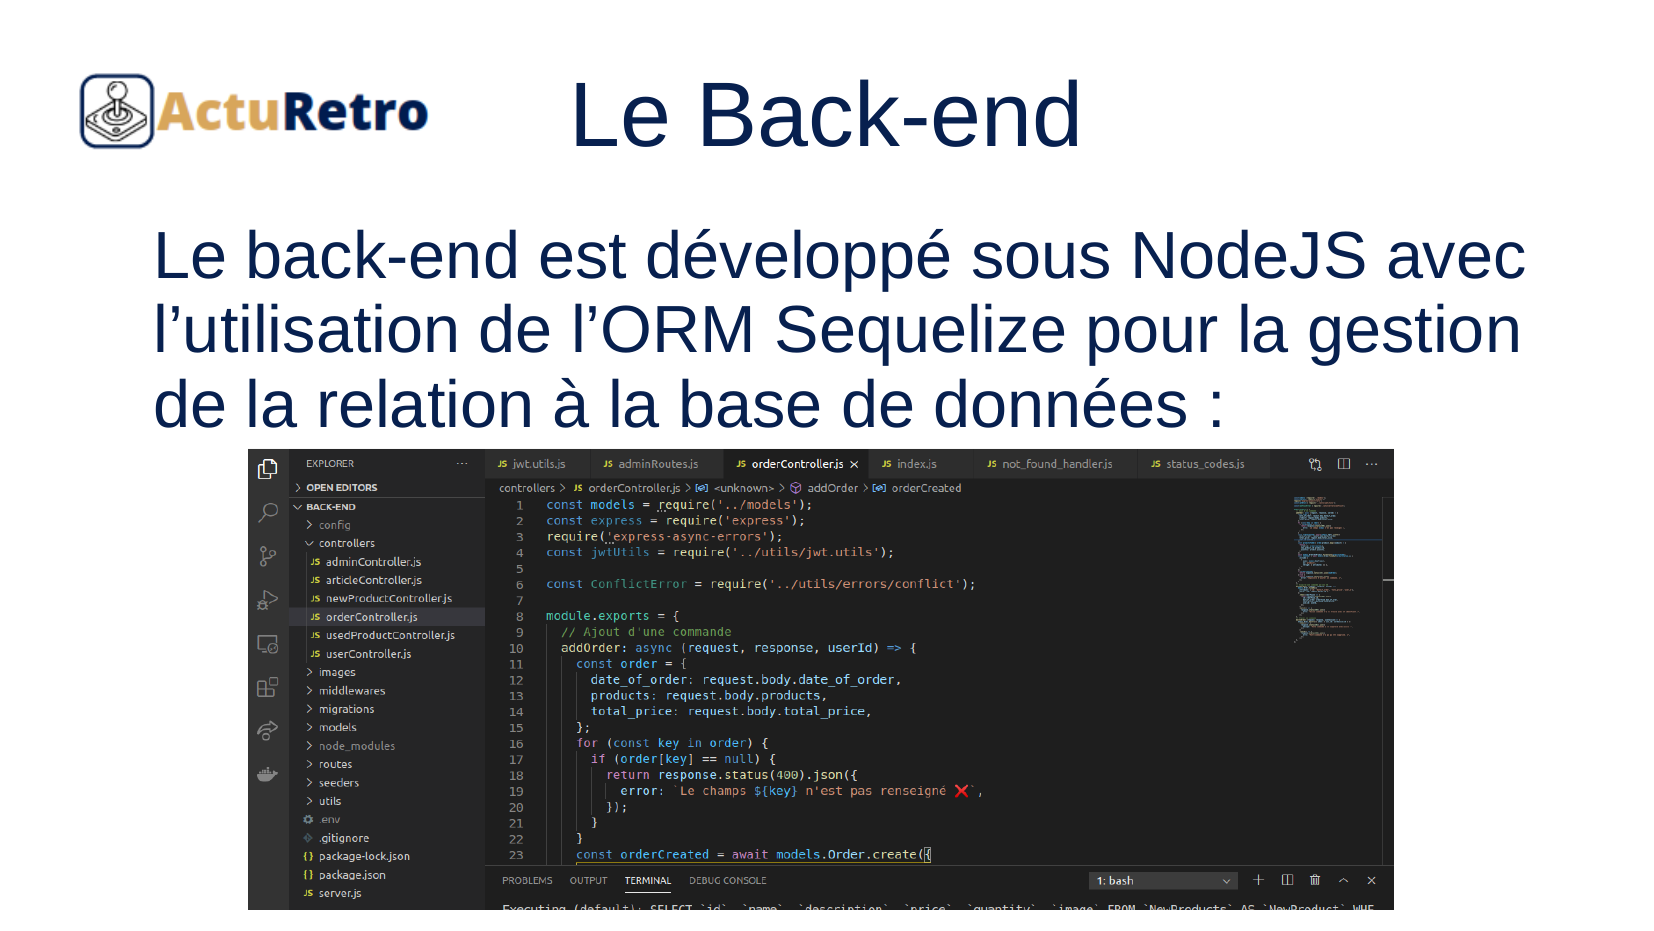

# Le Back-end
Le back-end est développé sous NodeJS avec l’utilisation de l’ORM Sequelize pour la gestion de la relation à la base de données :